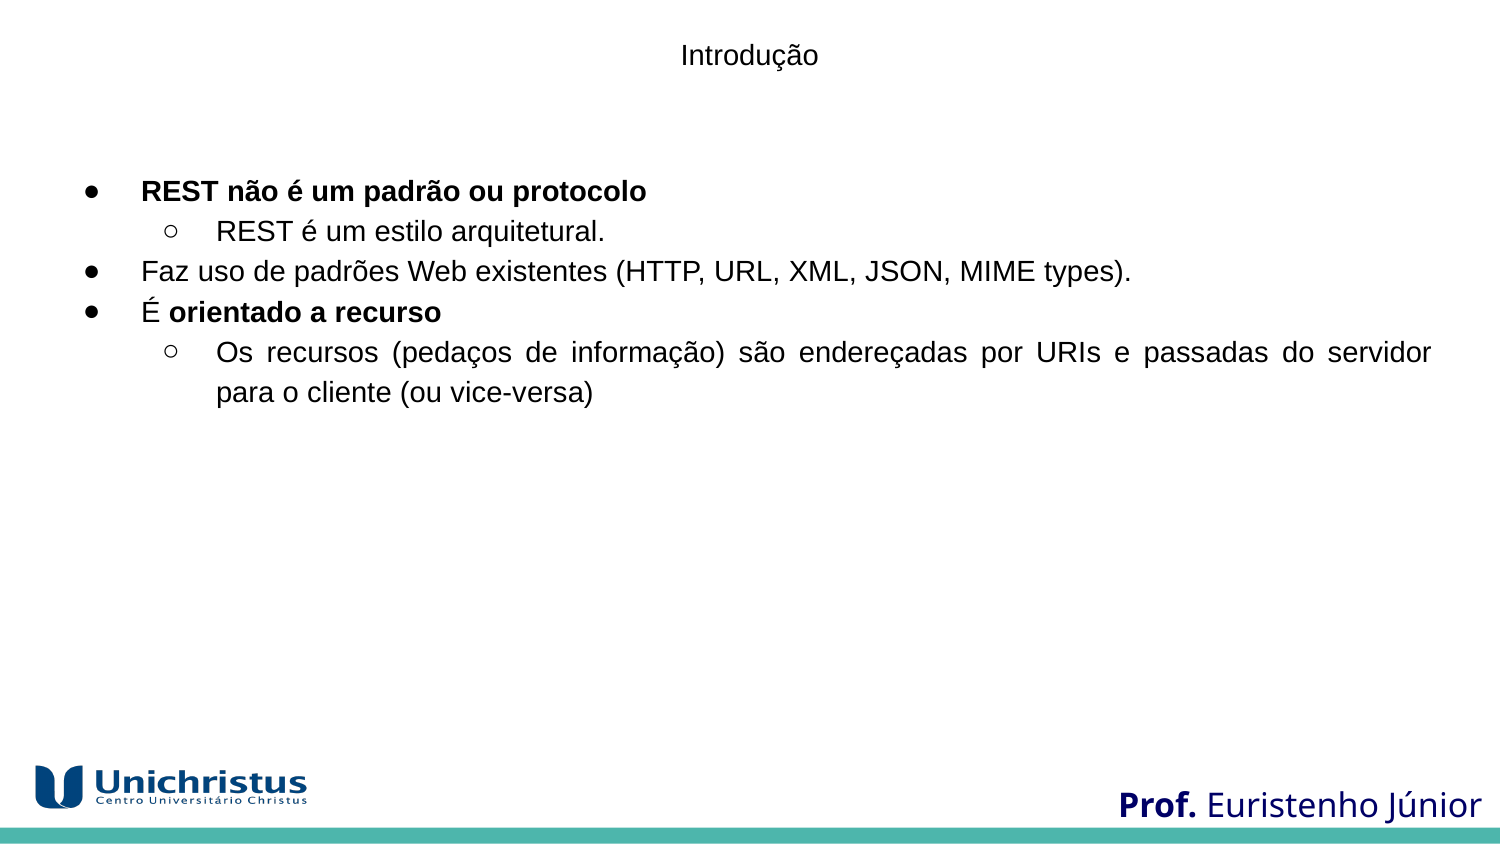

# Introdução
REST não é um padrão ou protocolo
REST é um estilo arquitetural.
Faz uso de padrões Web existentes (HTTP, URL, XML, JSON, MIME types).
É orientado a recurso
Os recursos (pedaços de informação) são endereçadas por URIs e passadas do servidor para o cliente (ou vice-versa)
Prof. Euristenho Júnior